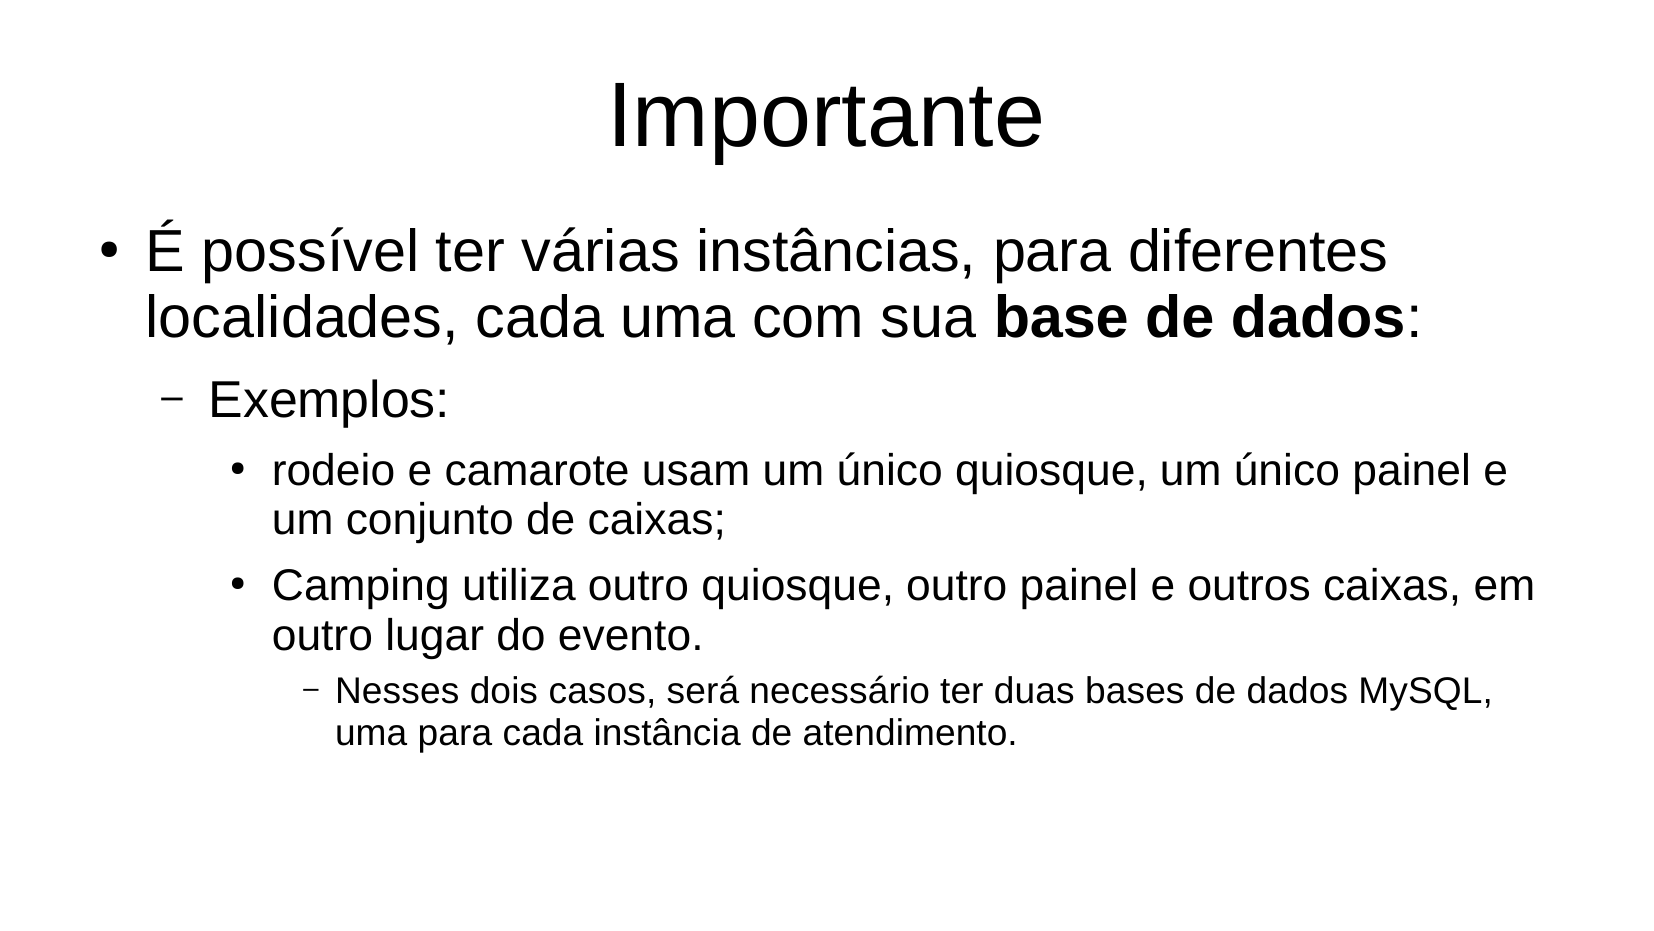

# Importante
É possível ter várias instâncias, para diferentes localidades, cada uma com sua base de dados:
Exemplos:
rodeio e camarote usam um único quiosque, um único painel e um conjunto de caixas;
Camping utiliza outro quiosque, outro painel e outros caixas, em outro lugar do evento.
Nesses dois casos, será necessário ter duas bases de dados MySQL, uma para cada instância de atendimento.